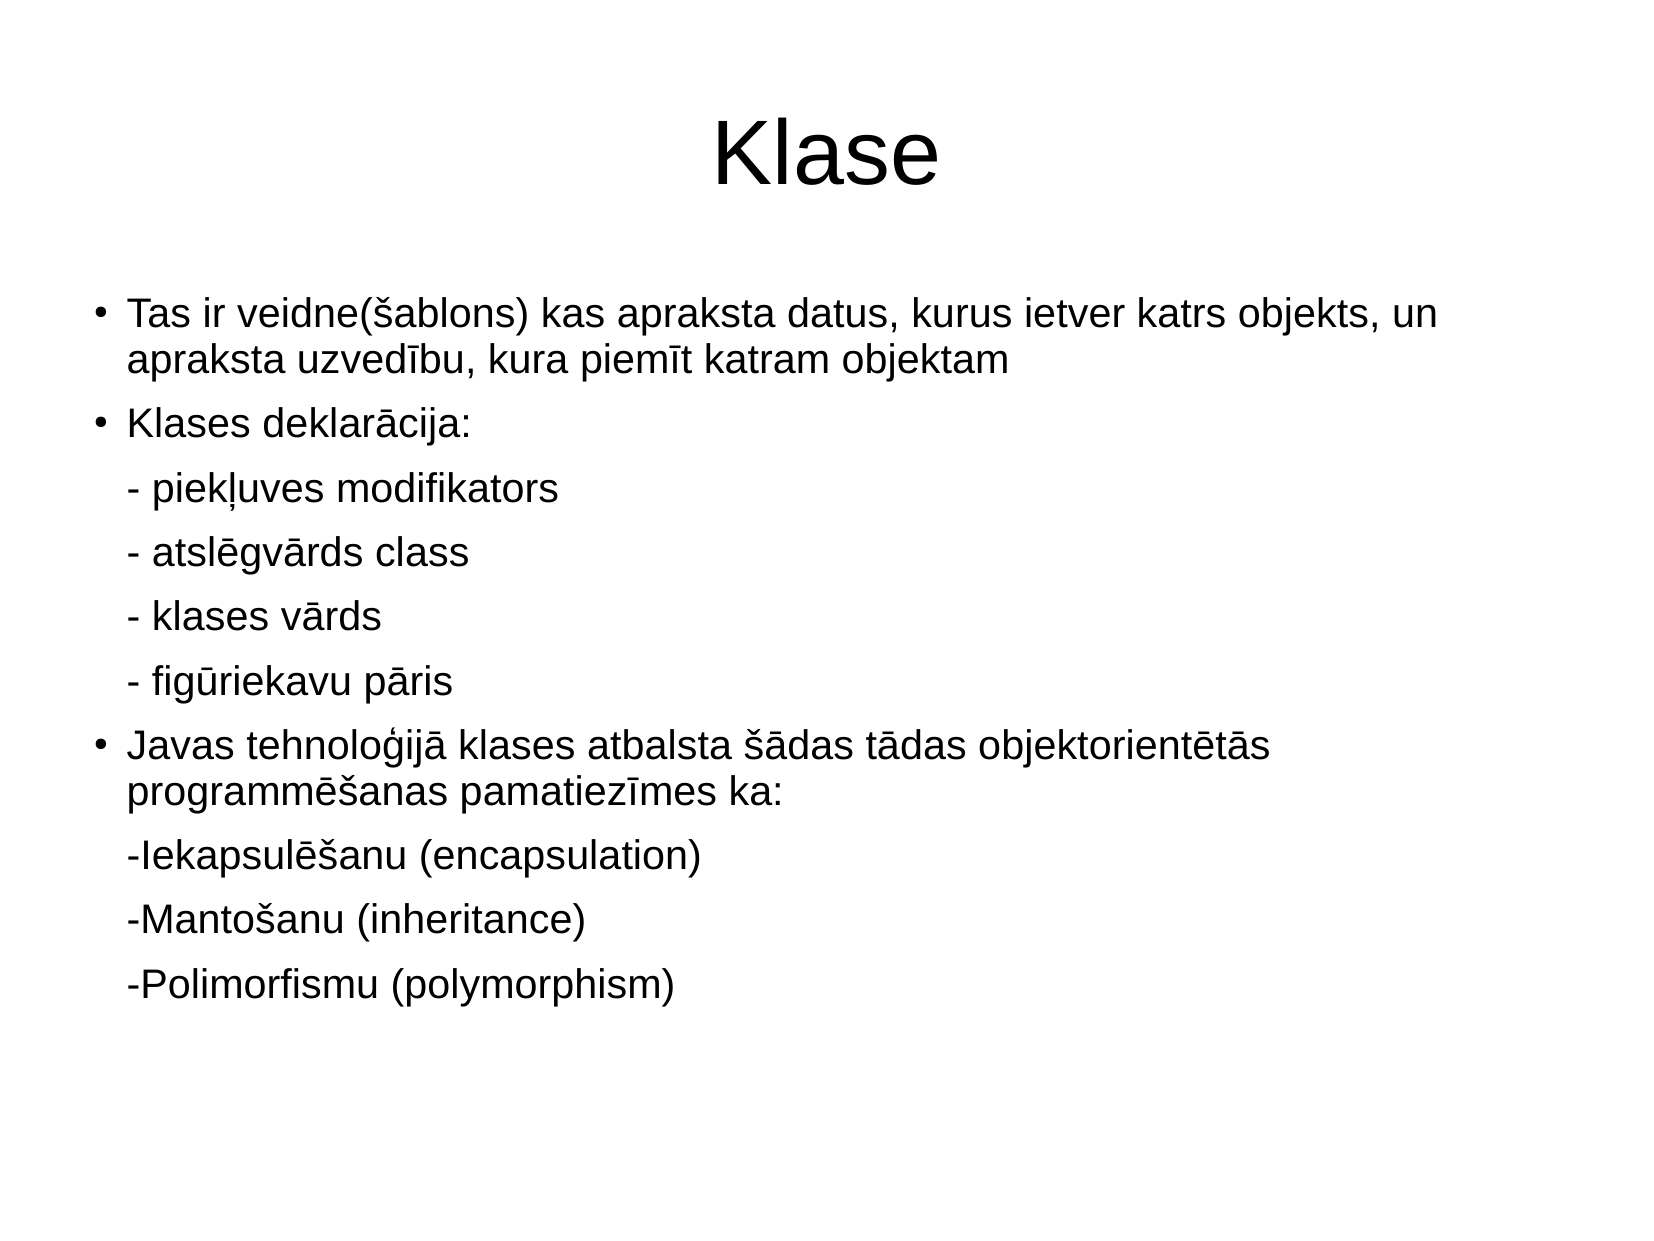

# Klase
Tas ir veidne(šablons) kas apraksta datus, kurus ietver katrs objekts, un apraksta uzvedību, kura piemīt katram objektam
Klases deklarācija:
- piekļuves modifikators
- atslēgvārds class
- klases vārds
- figūriekavu pāris
Javas tehnoloģijā klases atbalsta šādas tādas objektorientētās programmēšanas pamatiezīmes ka:
-Iekapsulēšanu (encapsulation)
-Mantošanu (inheritance)
-Polimorfismu (polymorphism)